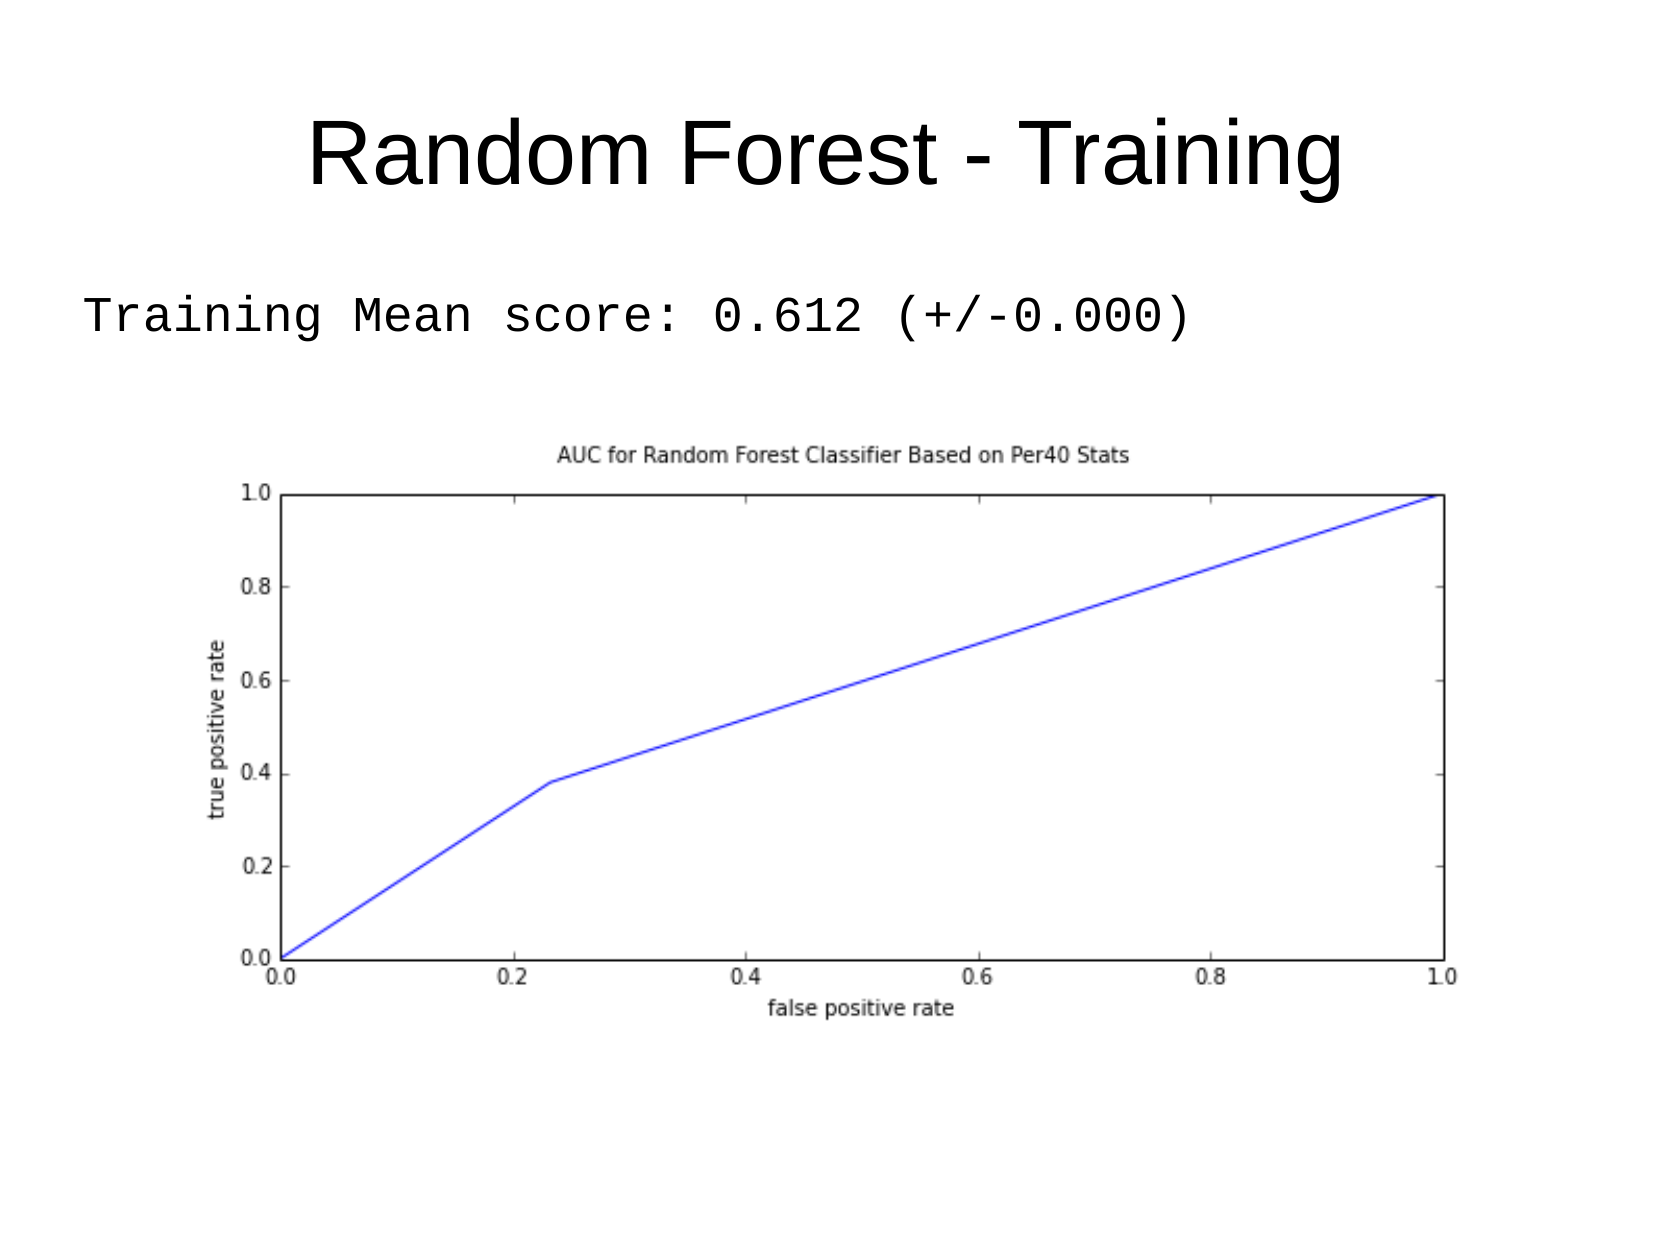

# Random Forest - Training
Training Mean score: 0.612 (+/-0.000)